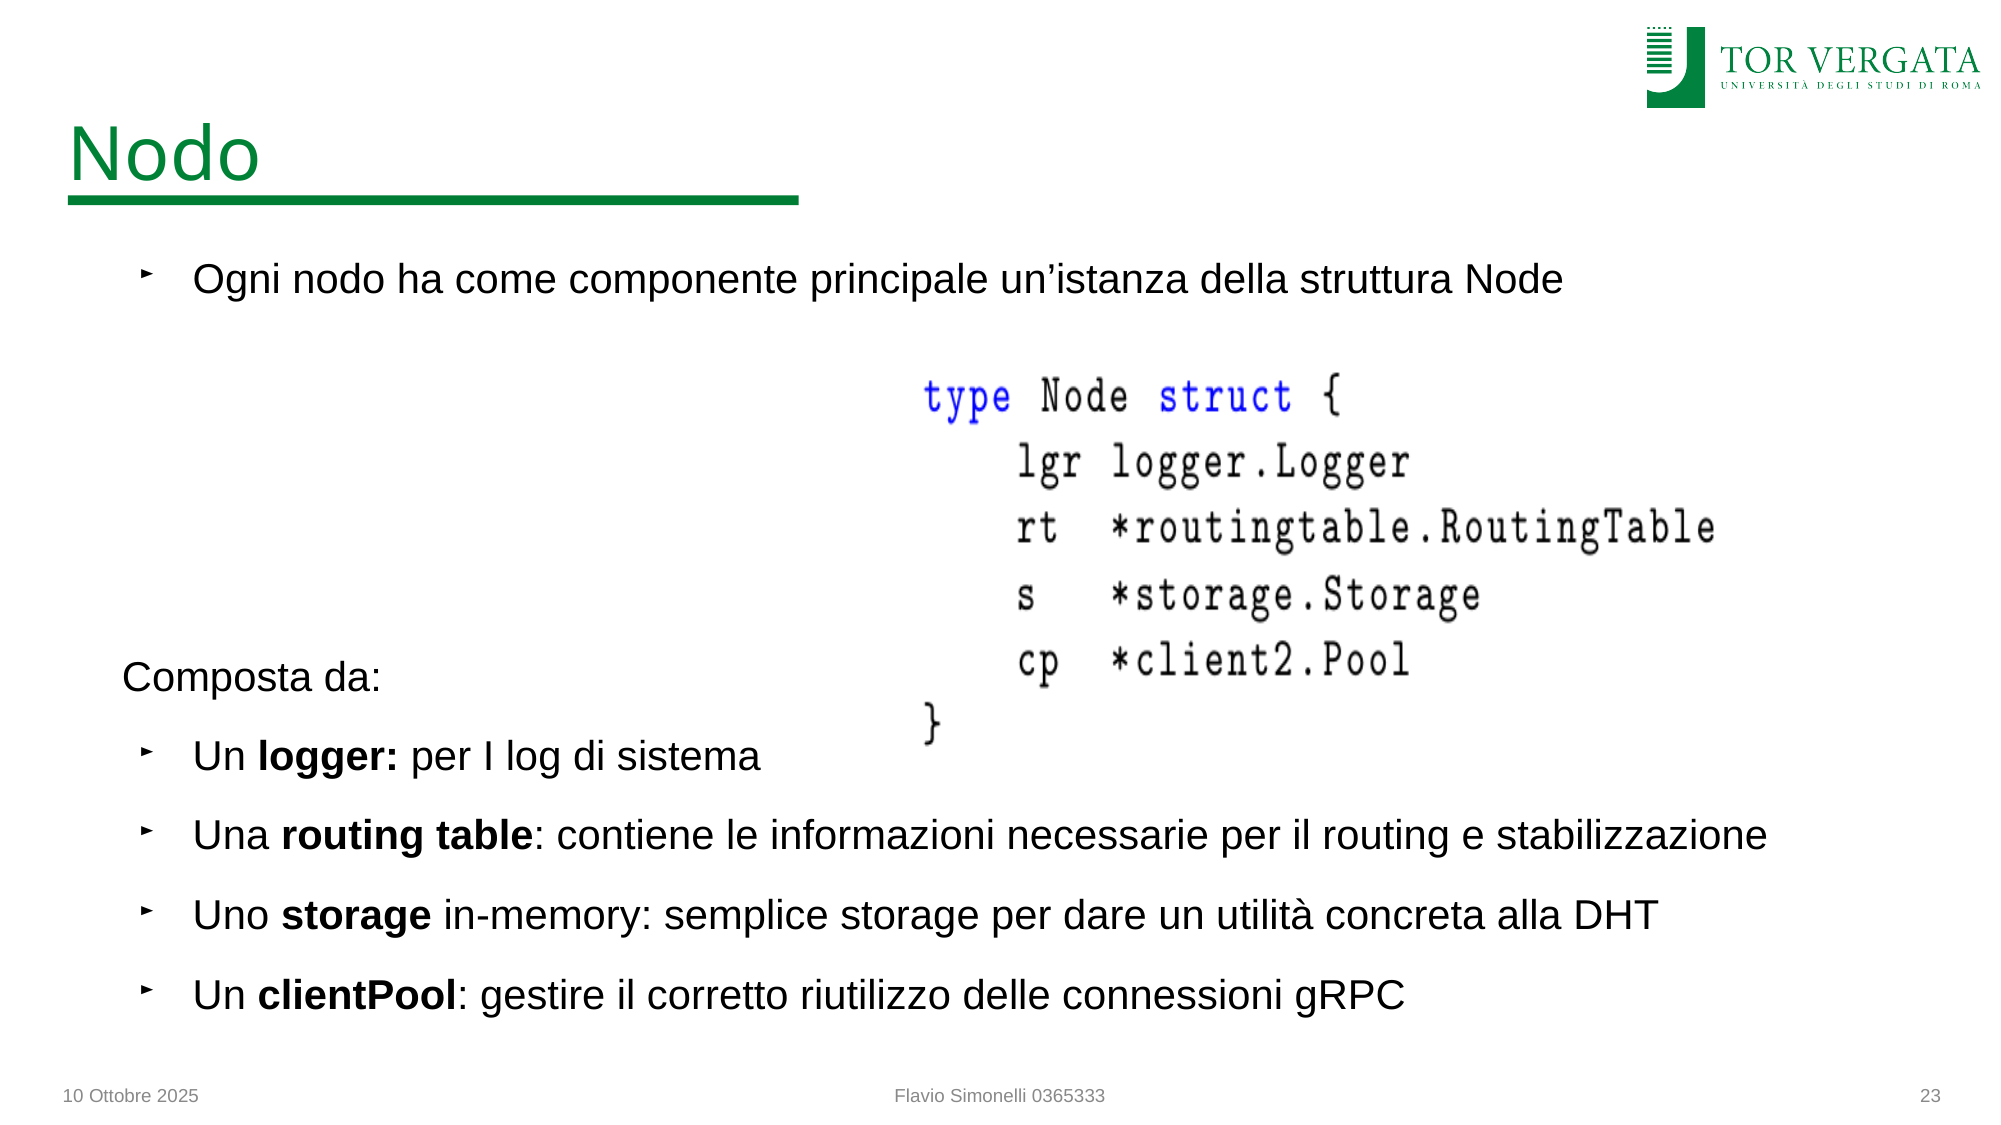

# Nodo
Ogni nodo ha come componente principale un’istanza della struttura Node
Composta da:
Un logger: per I log di sistema
Una routing table: contiene le informazioni necessarie per il routing e stabilizzazione
Uno storage in-memory: semplice storage per dare un utilità concreta alla DHT
Un clientPool: gestire il corretto riutilizzo delle connessioni gRPC
10 Ottobre 2025
Flavio Simonelli 0365333
23